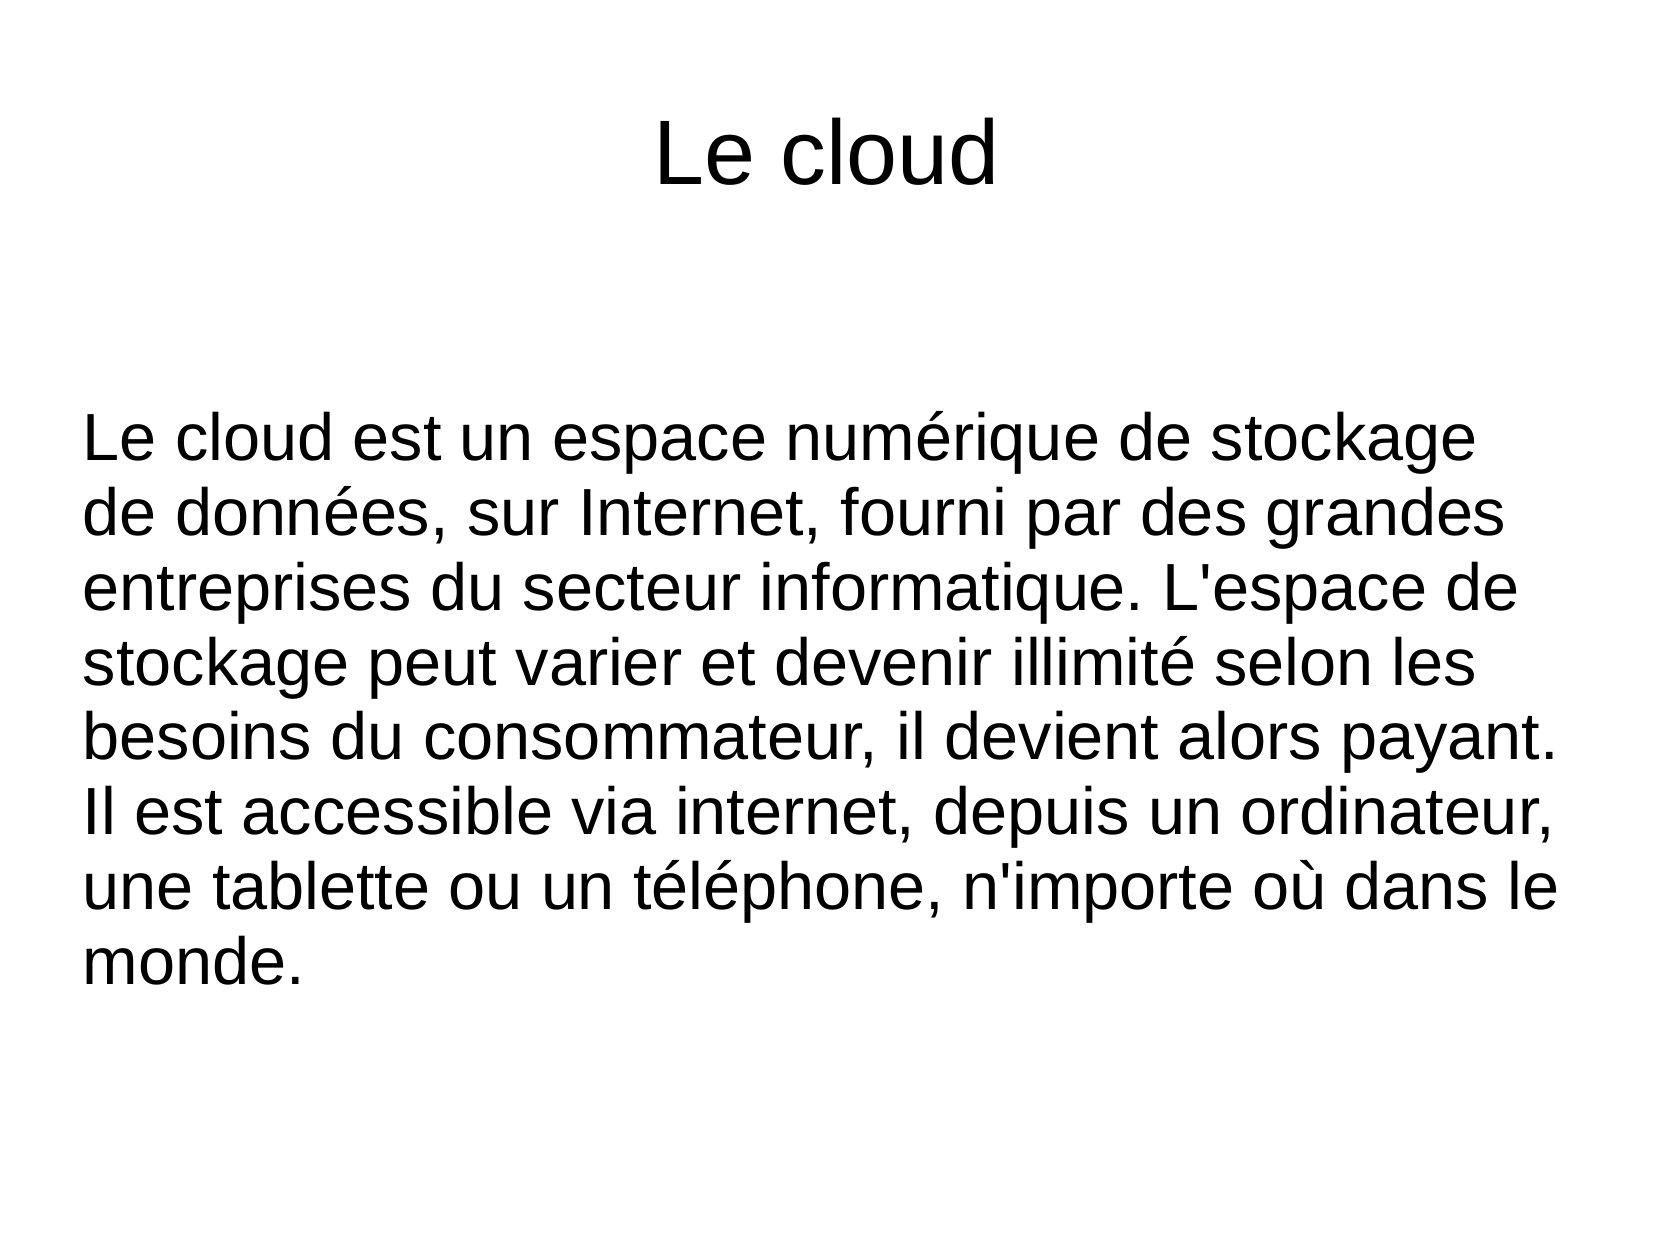

# Le cloud
Le cloud est un espace numérique de stockage de données, sur Internet, fourni par des grandes entreprises du secteur informatique. L'espace de stockage peut varier et devenir illimité selon les besoins du consommateur, il devient alors payant. Il est accessible via internet, depuis un ordinateur, une tablette ou un téléphone, n'importe où dans le monde.